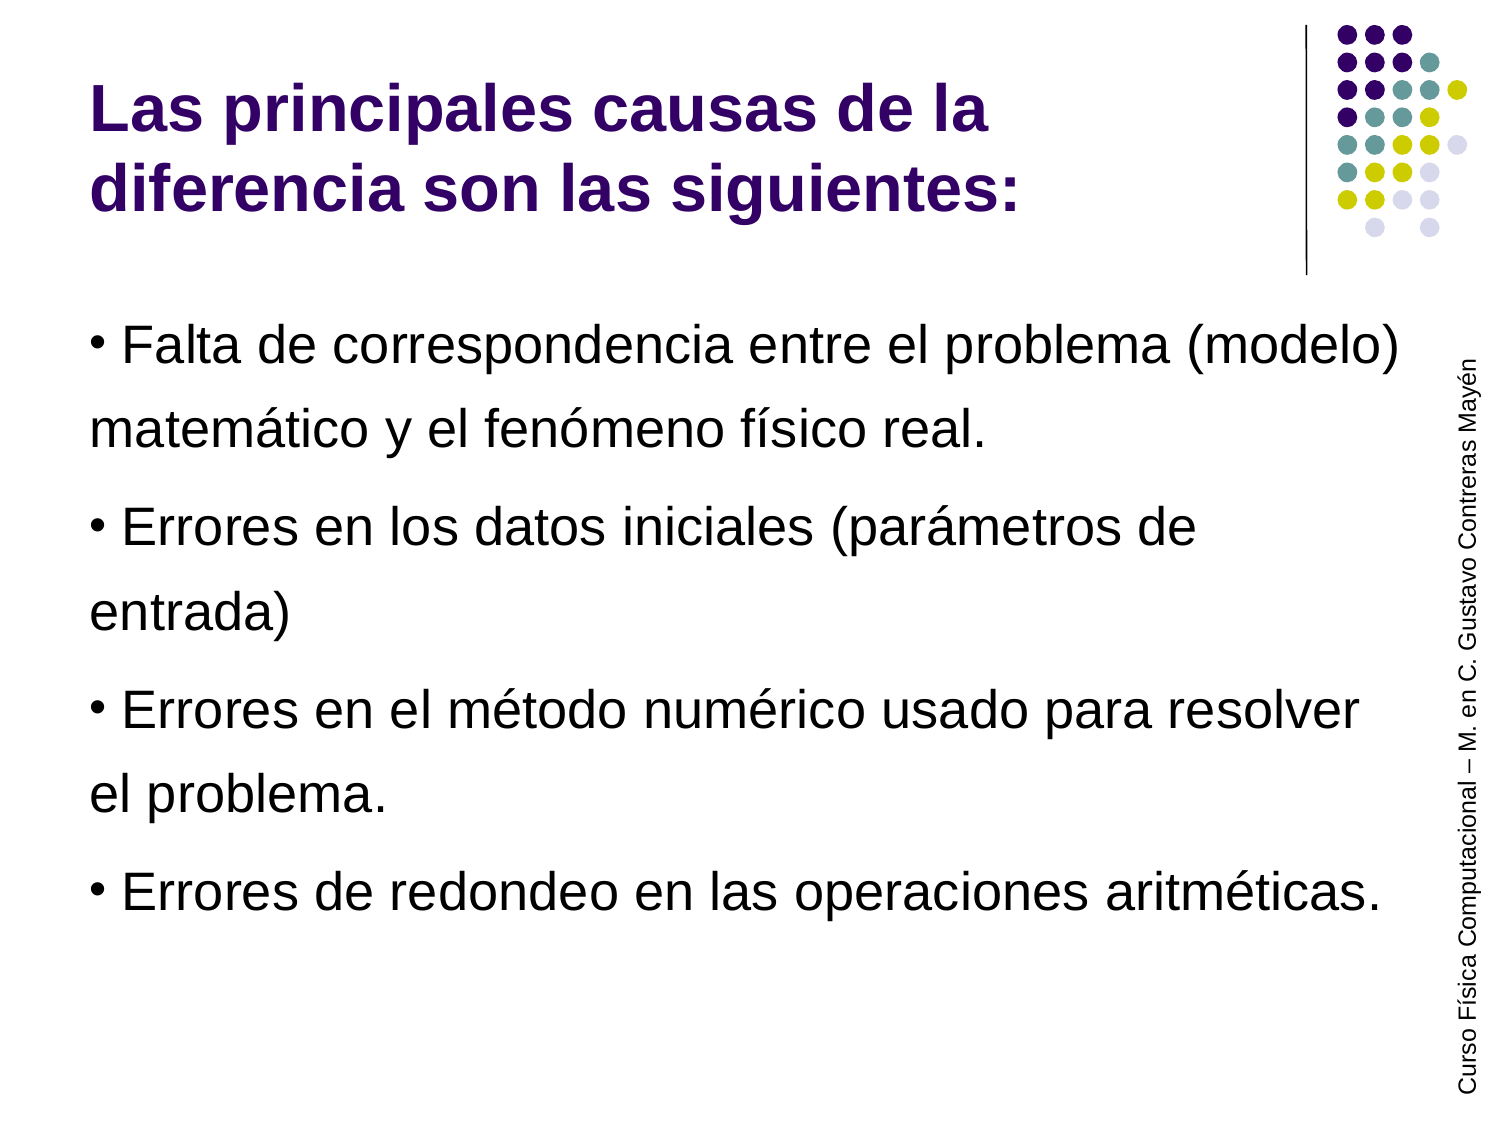

Las principales causas de la diferencia son las siguientes:
 Falta de correspondencia entre el problema (modelo) matemático y el fenómeno físico real.
 Errores en los datos iniciales (parámetros de entrada)‏
 Errores en el método numérico usado para resolver el problema.
 Errores de redondeo en las operaciones aritméticas.